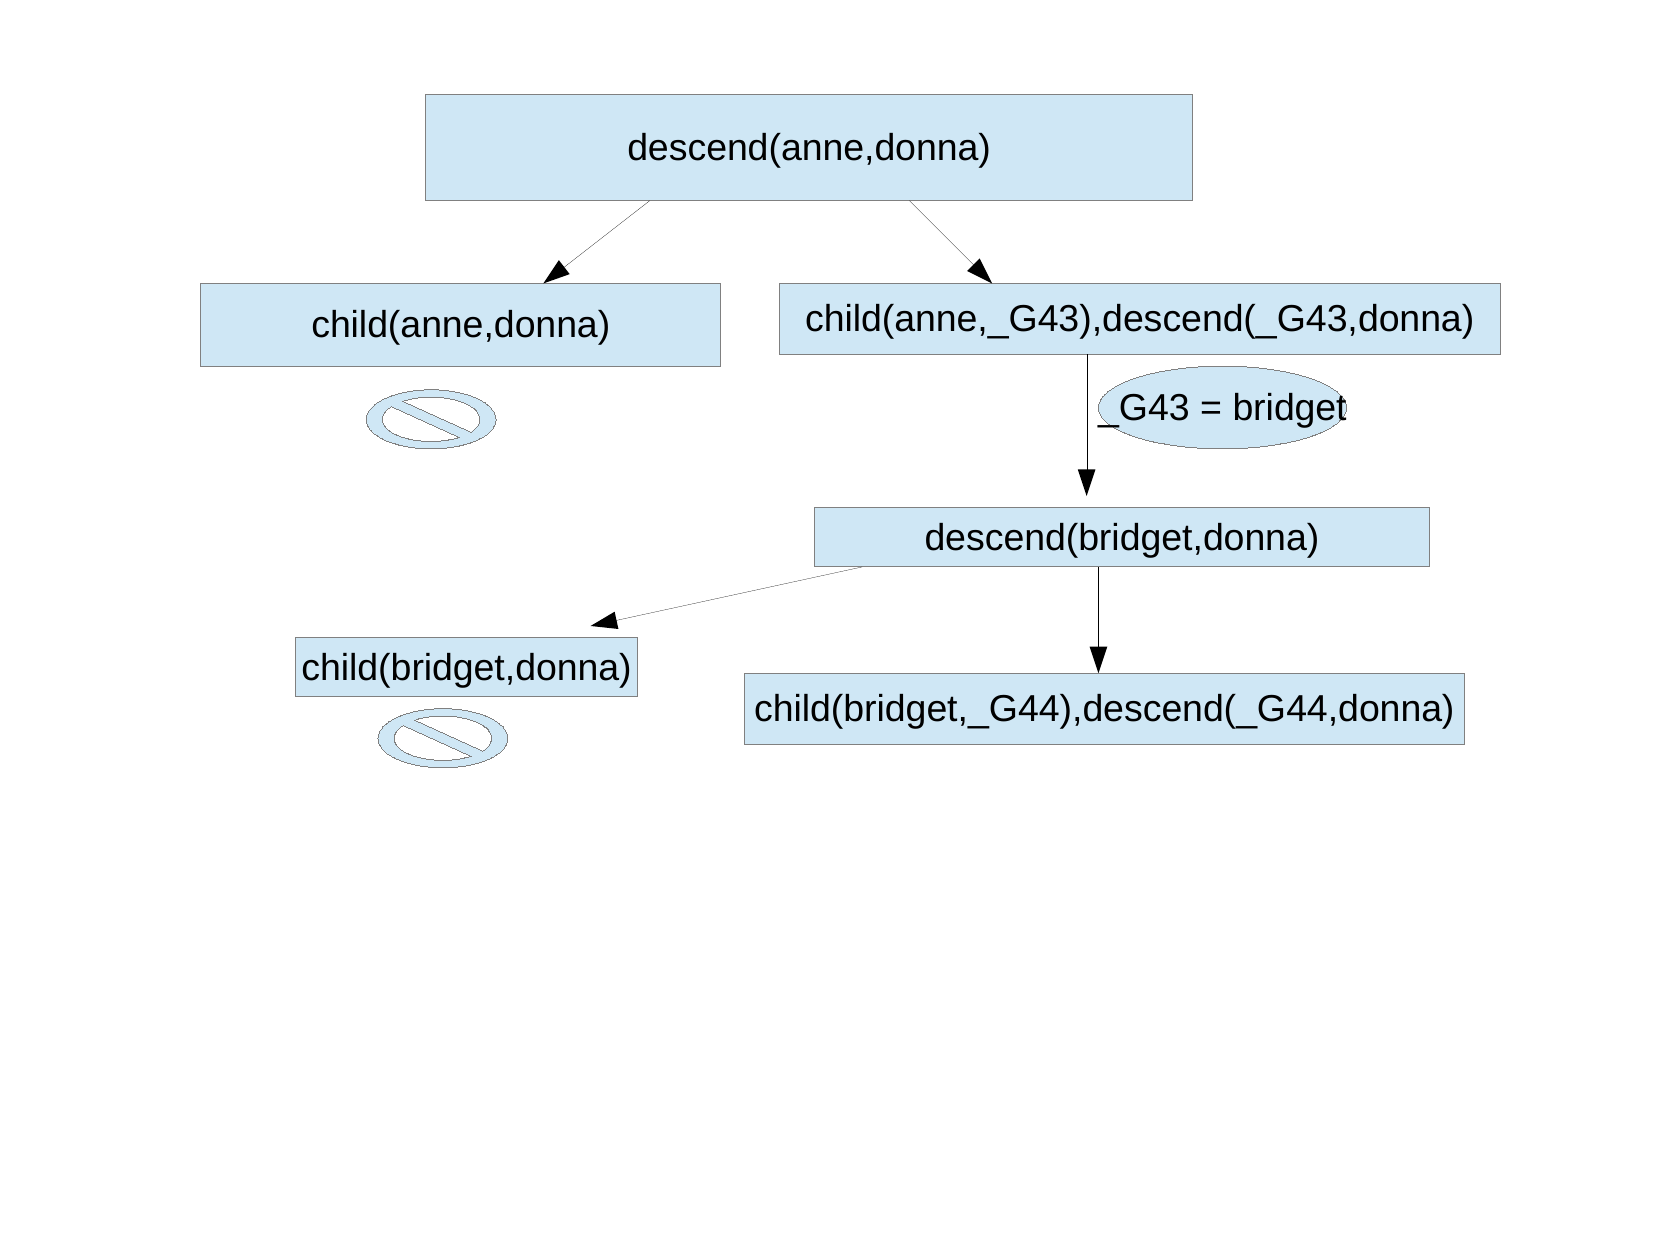

descend(anne,donna)
child(anne,donna)
child(anne,_G43),descend(_G43,donna)
_G43 = bridget
descend(bridget,donna)
child(bridget,donna)
child(bridget,_G44),descend(_G44,donna)